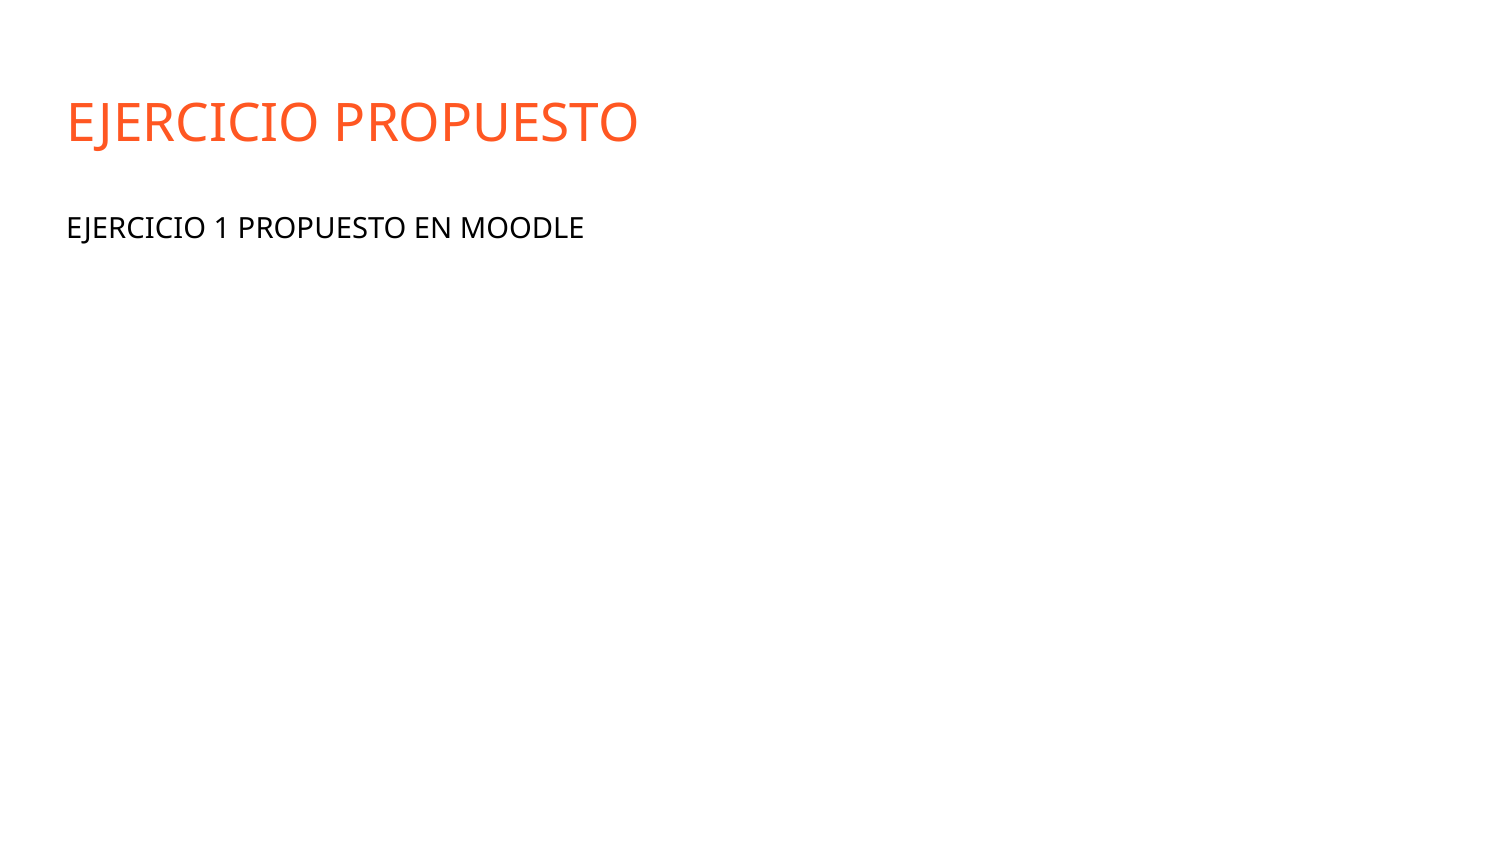

# EJERCICIO PROPUESTO
EJERCICIO 1 PROPUESTO EN MOODLE